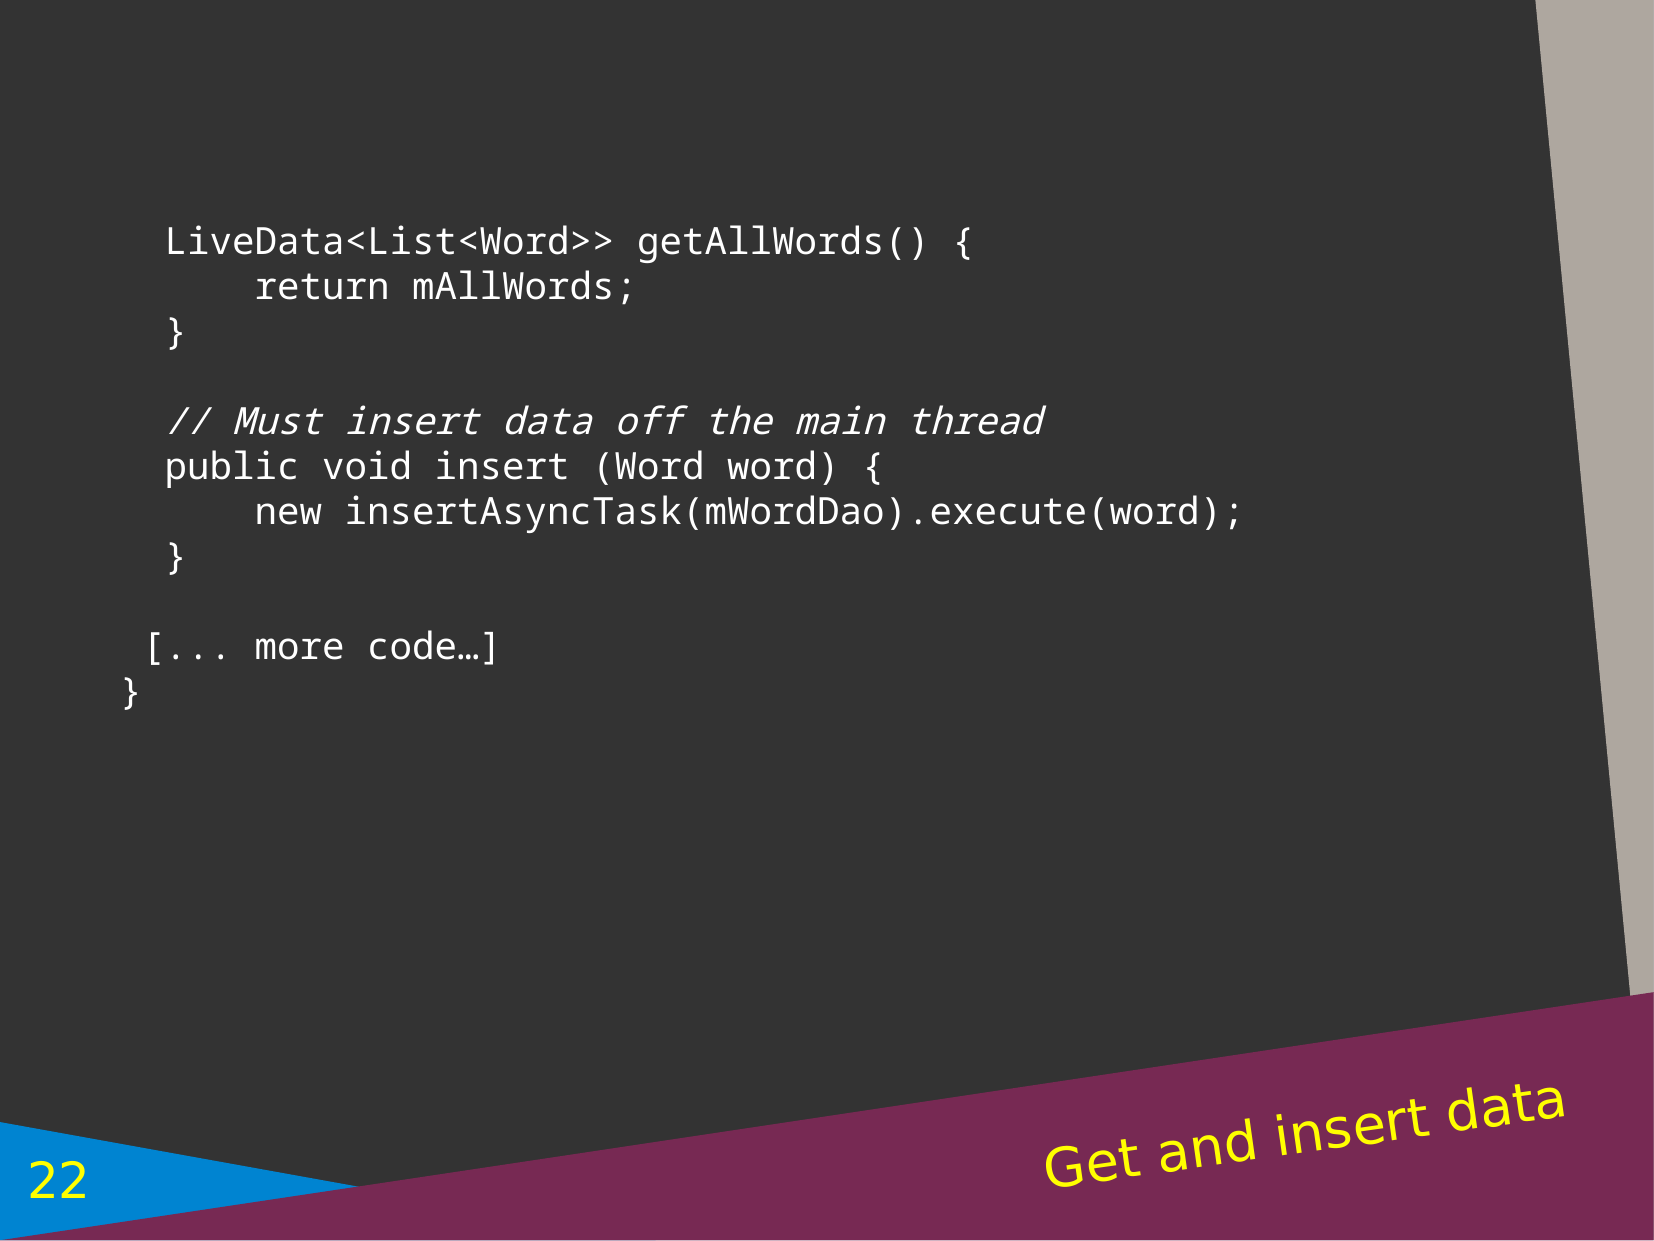

LiveData<List<Word>> getAllWords() {
 return mAllWords;
 }
 // Must insert data off the main thread
 public void insert (Word word) {
 new insertAsyncTask(mWordDao).execute(word);
 }
 [... more code…]
 }
# Get and insert data
22